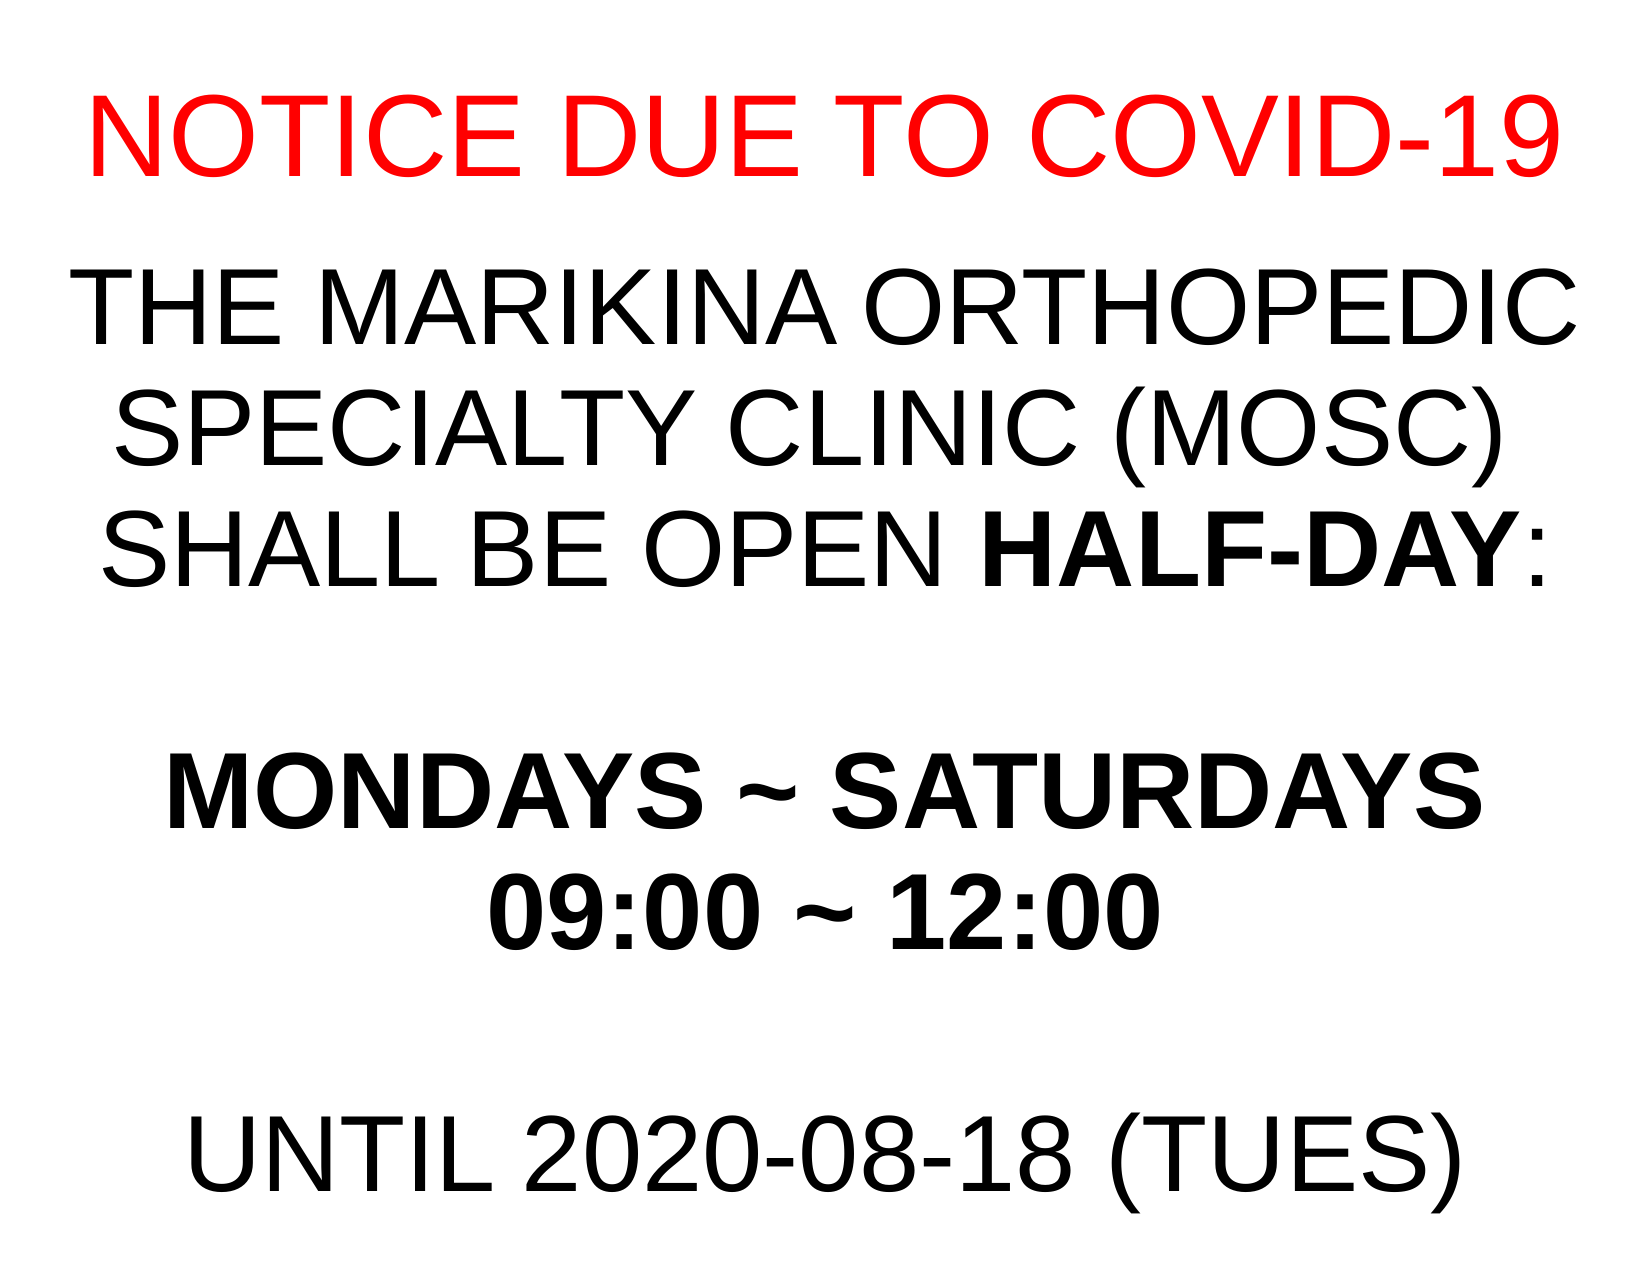

THE MARIKINA ORTHOPEDIC SPECIALTY CLINIC (MOSC)
SHALL BE OPEN HALF-DAY:
MONDAYS ~ SATURDAYS
09:00 ~ 12:00
UNTIL 2020-08-18 (TUES)
# NOTICE DUE TO COVID-19